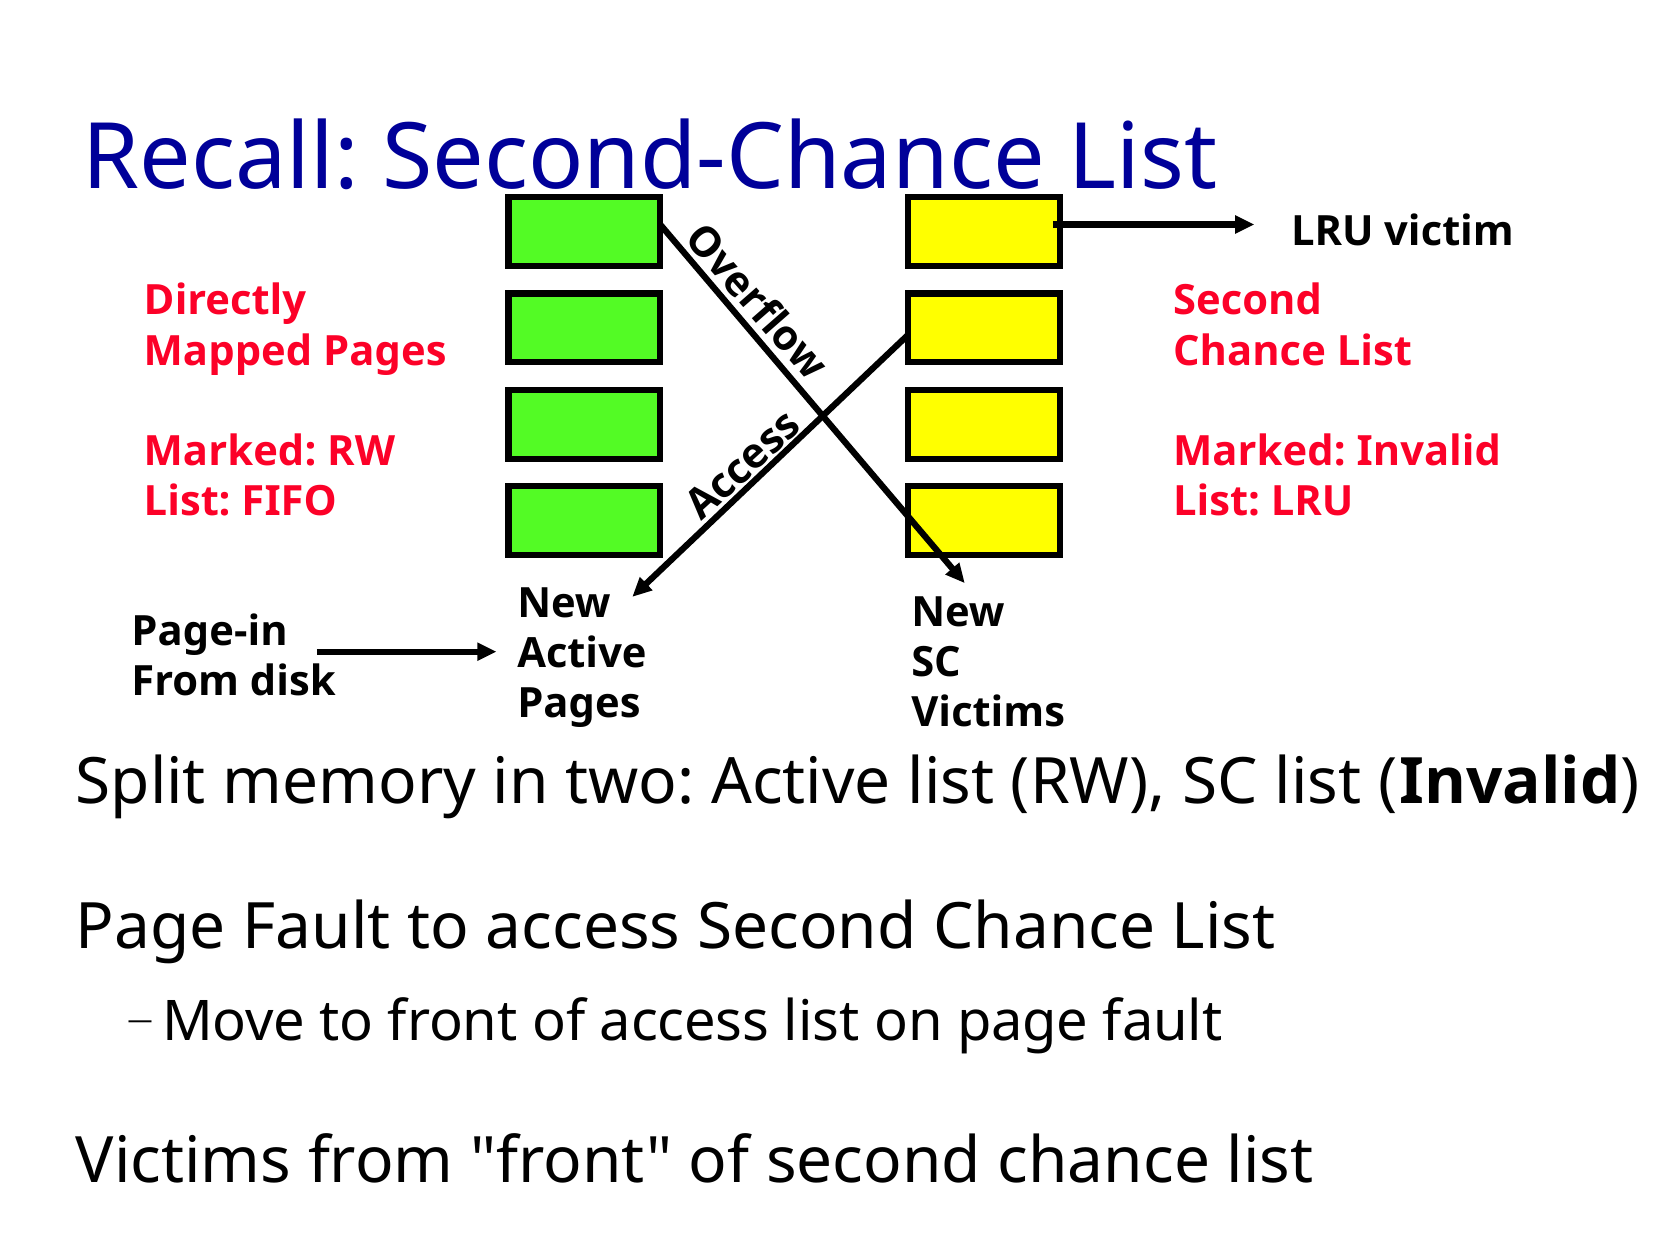

# Recall: Second-Chance List
Overflow
New
SC
Victims
LRU victim
Directly
Mapped Pages
Marked: RW
List: FIFO
Second
Chance List
Marked: Invalid
List: LRU
Access
New
Active
Pages
Page-in
From disk
Split memory in two: Active list (RW), SC list (Invalid)
Page Fault to access Second Chance List
Move to front of access list on page fault
Victims from "front" of second chance list